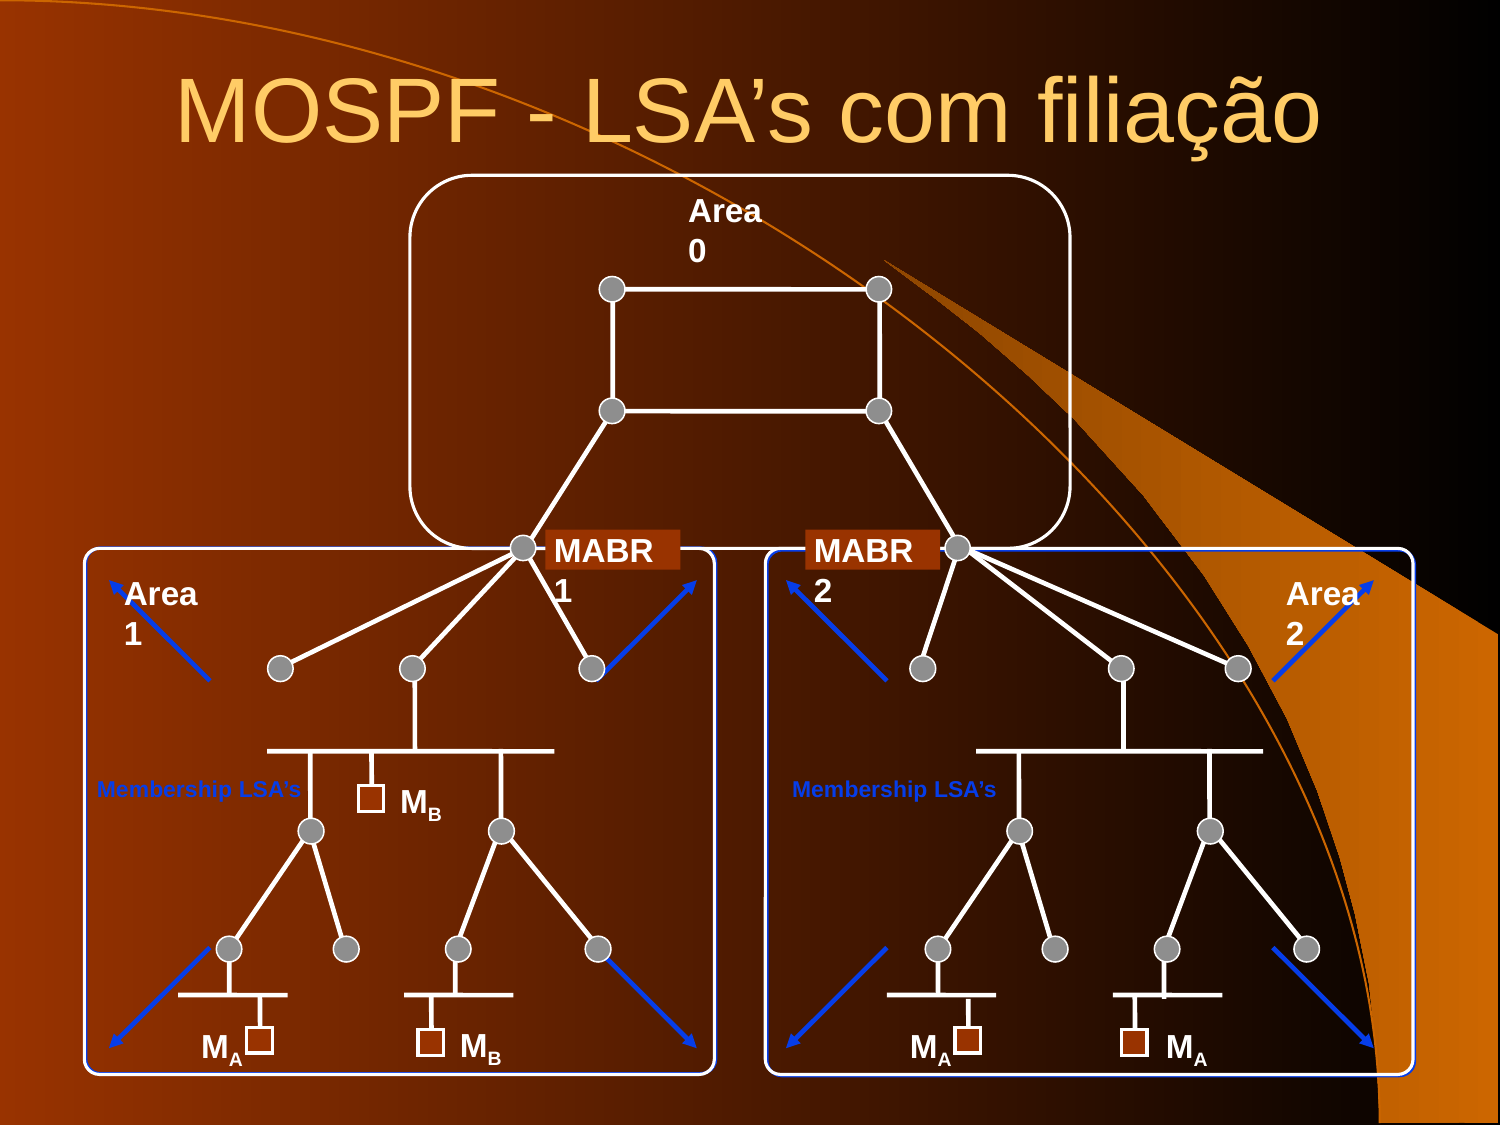

# MOSPF - LSA’s com filiação
Area 0
MABR1
MABR2
Membership LSA’s
Membership LSA’s
Area 1
Area 2
MB
MB
MA
MA
MA